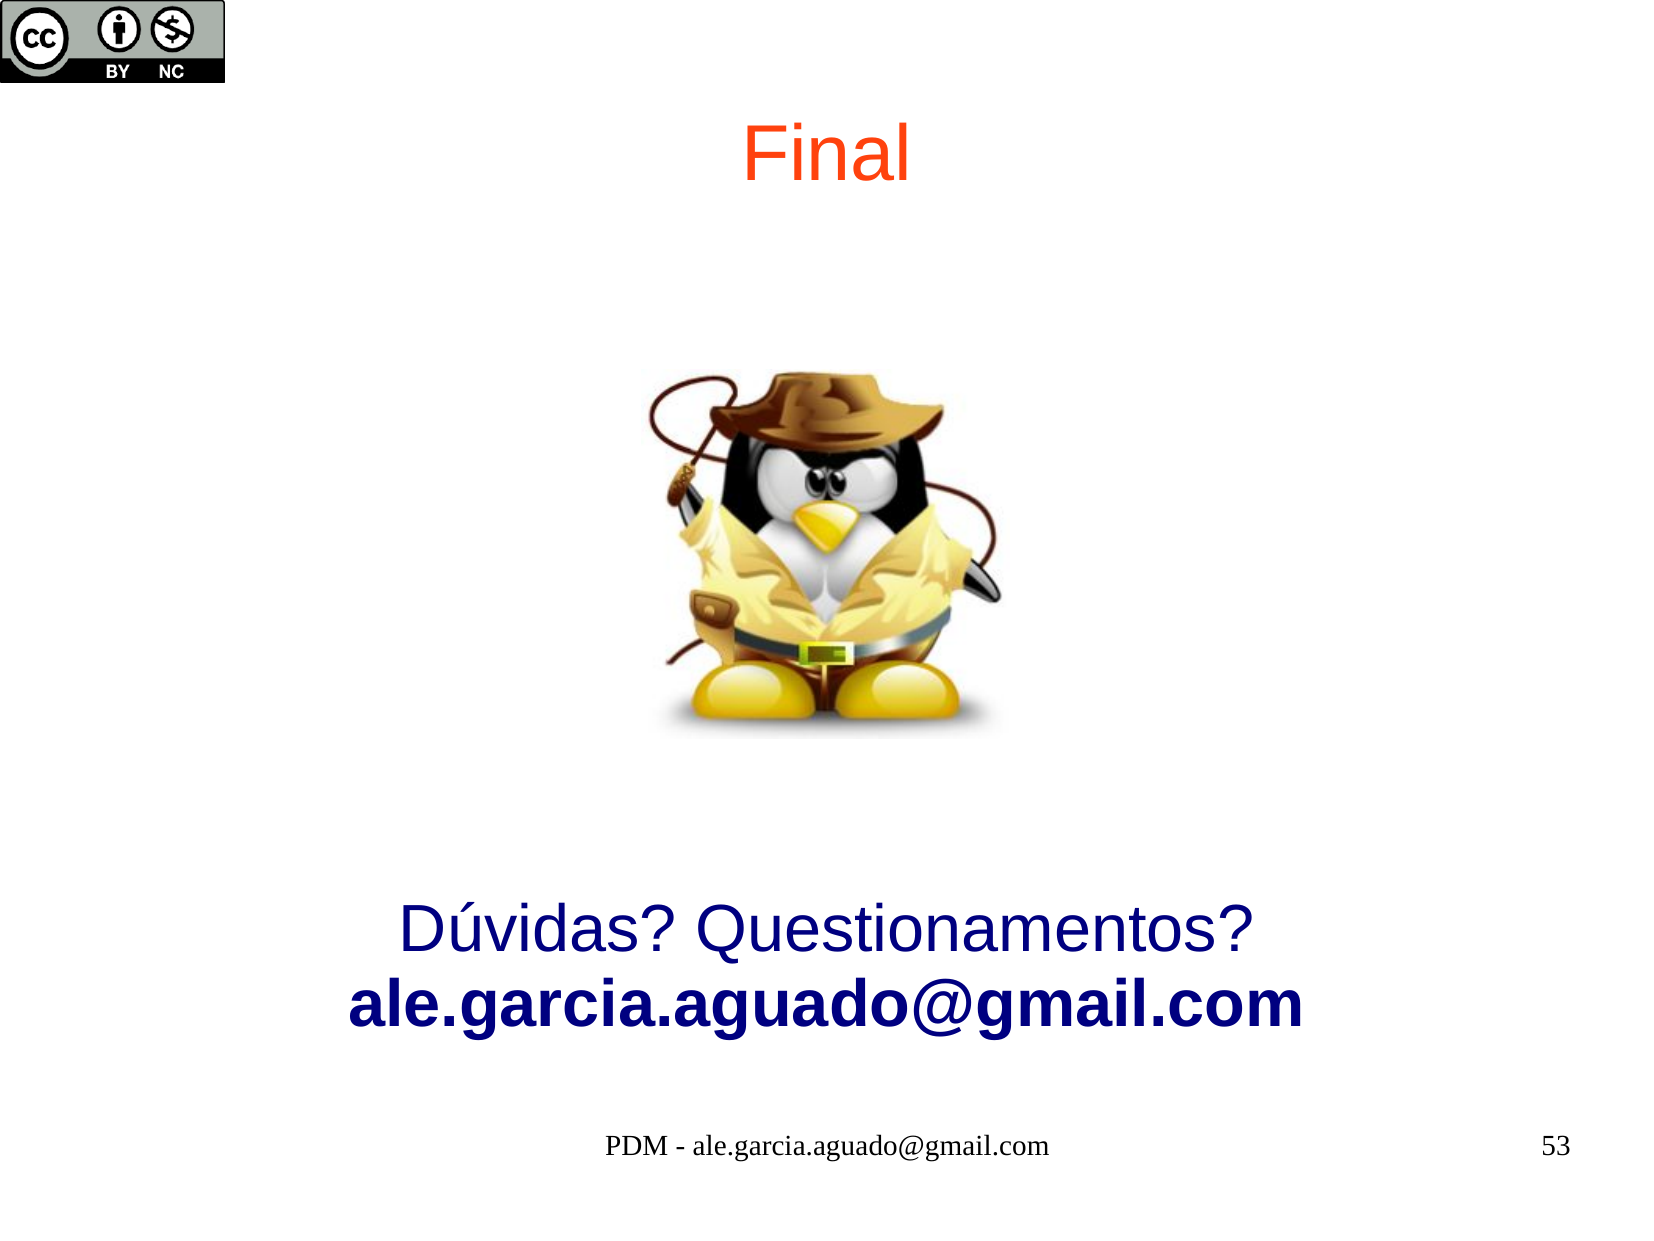

# Final
Dúvidas? Questionamentos?
ale.garcia.aguado@gmail.com
PDM - ale.garcia.aguado@gmail.com
53